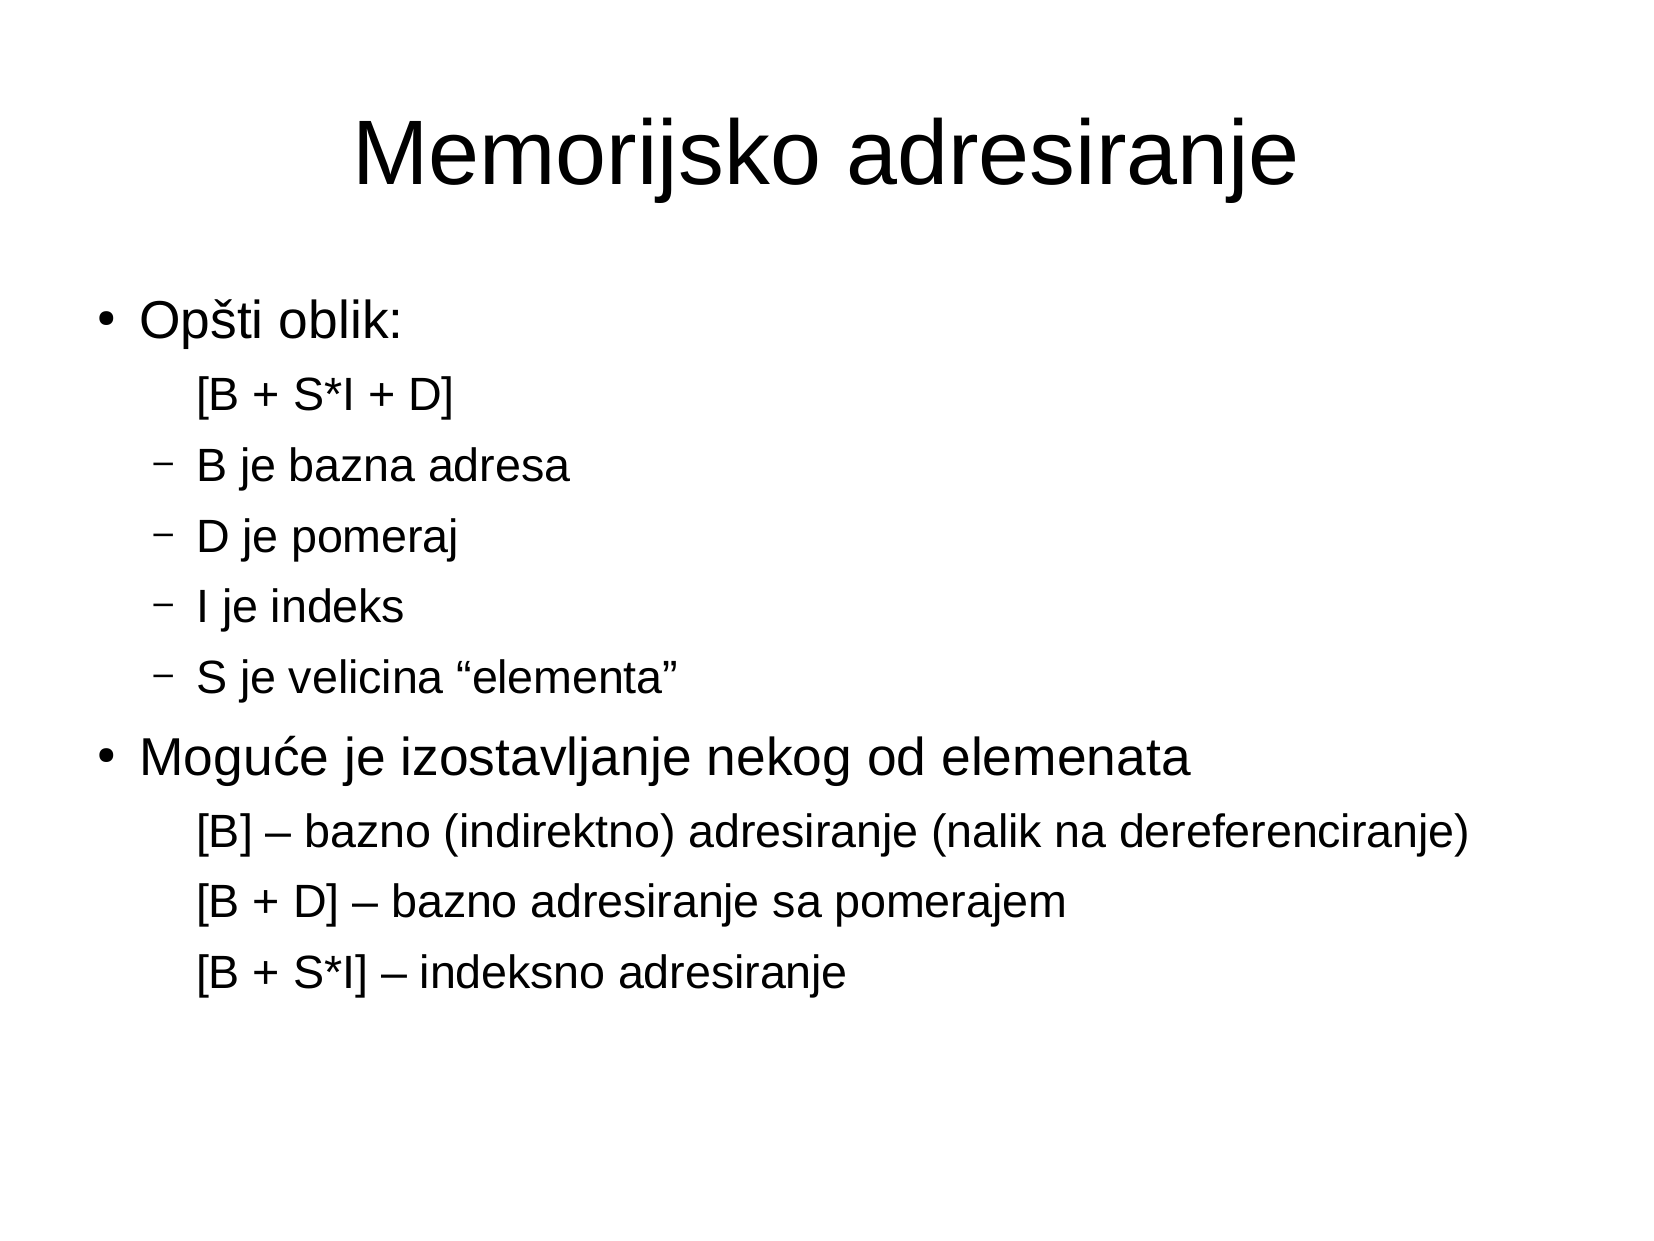

# Memorijsko adresiranje
Opšti oblik:
[B + S*I + D]
B je bazna adresa
D je pomeraj
I je indeks
S je velicina “elementa”
Moguće je izostavljanje nekog od elemenata
[B] – bazno (indirektno) adresiranje (nalik na dereferenciranje)
[B + D] – bazno adresiranje sa pomerajem
[B + S*I] – indeksno adresiranje